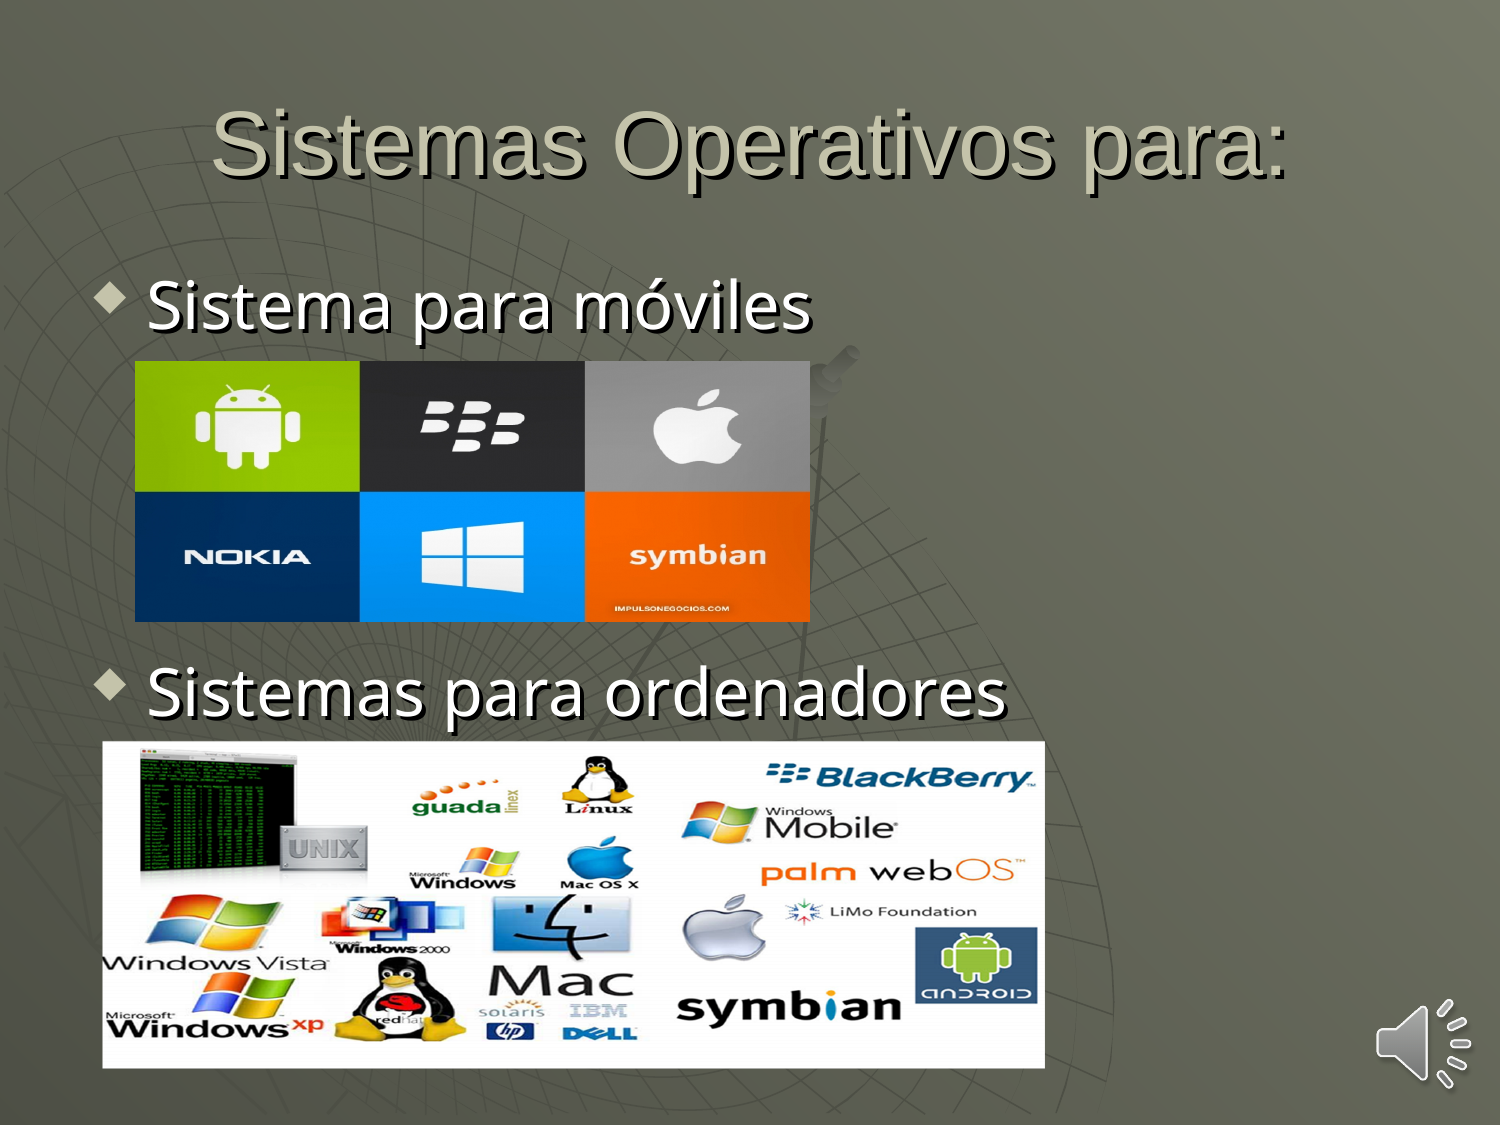

# Sistemas Operativos para:
Sistema para móviles
Sistemas para ordenadores